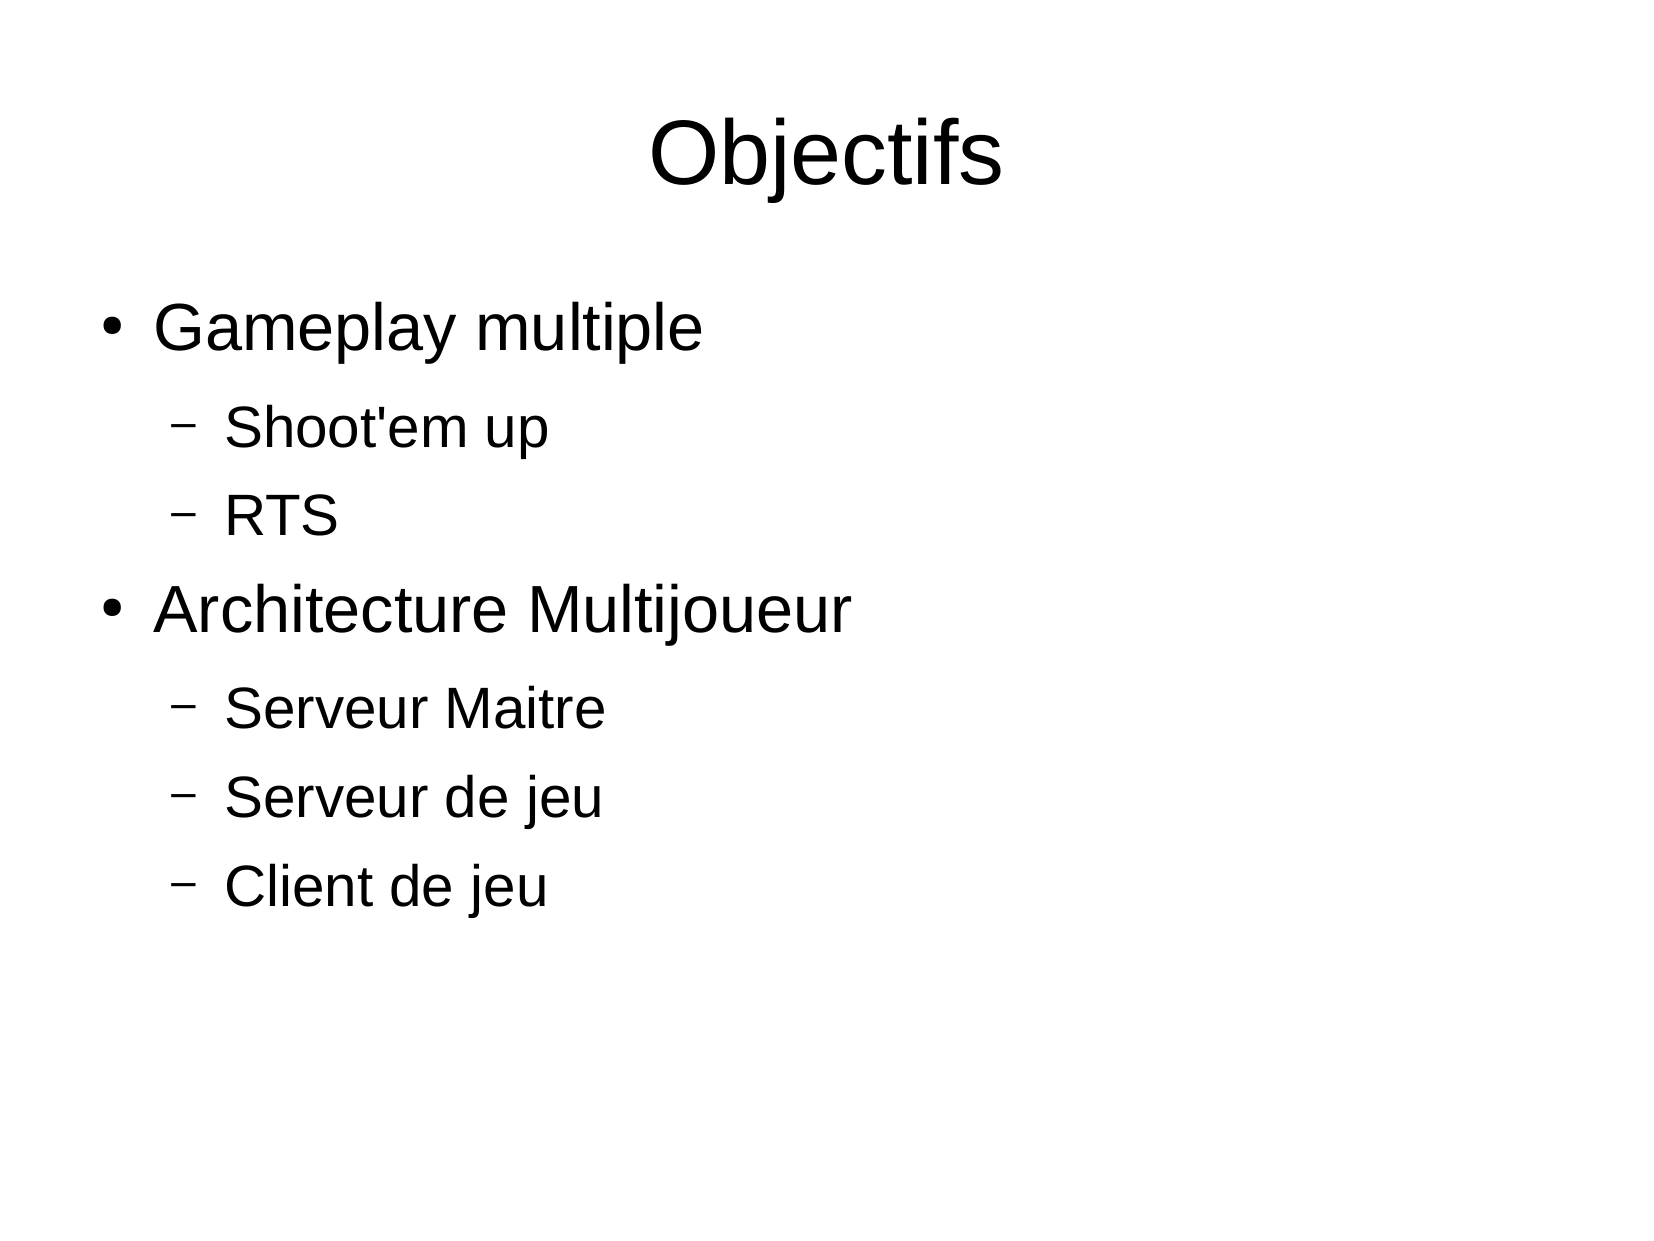

# Objectifs
Gameplay multiple
Shoot'em up
RTS
Architecture Multijoueur
Serveur Maitre
Serveur de jeu
Client de jeu